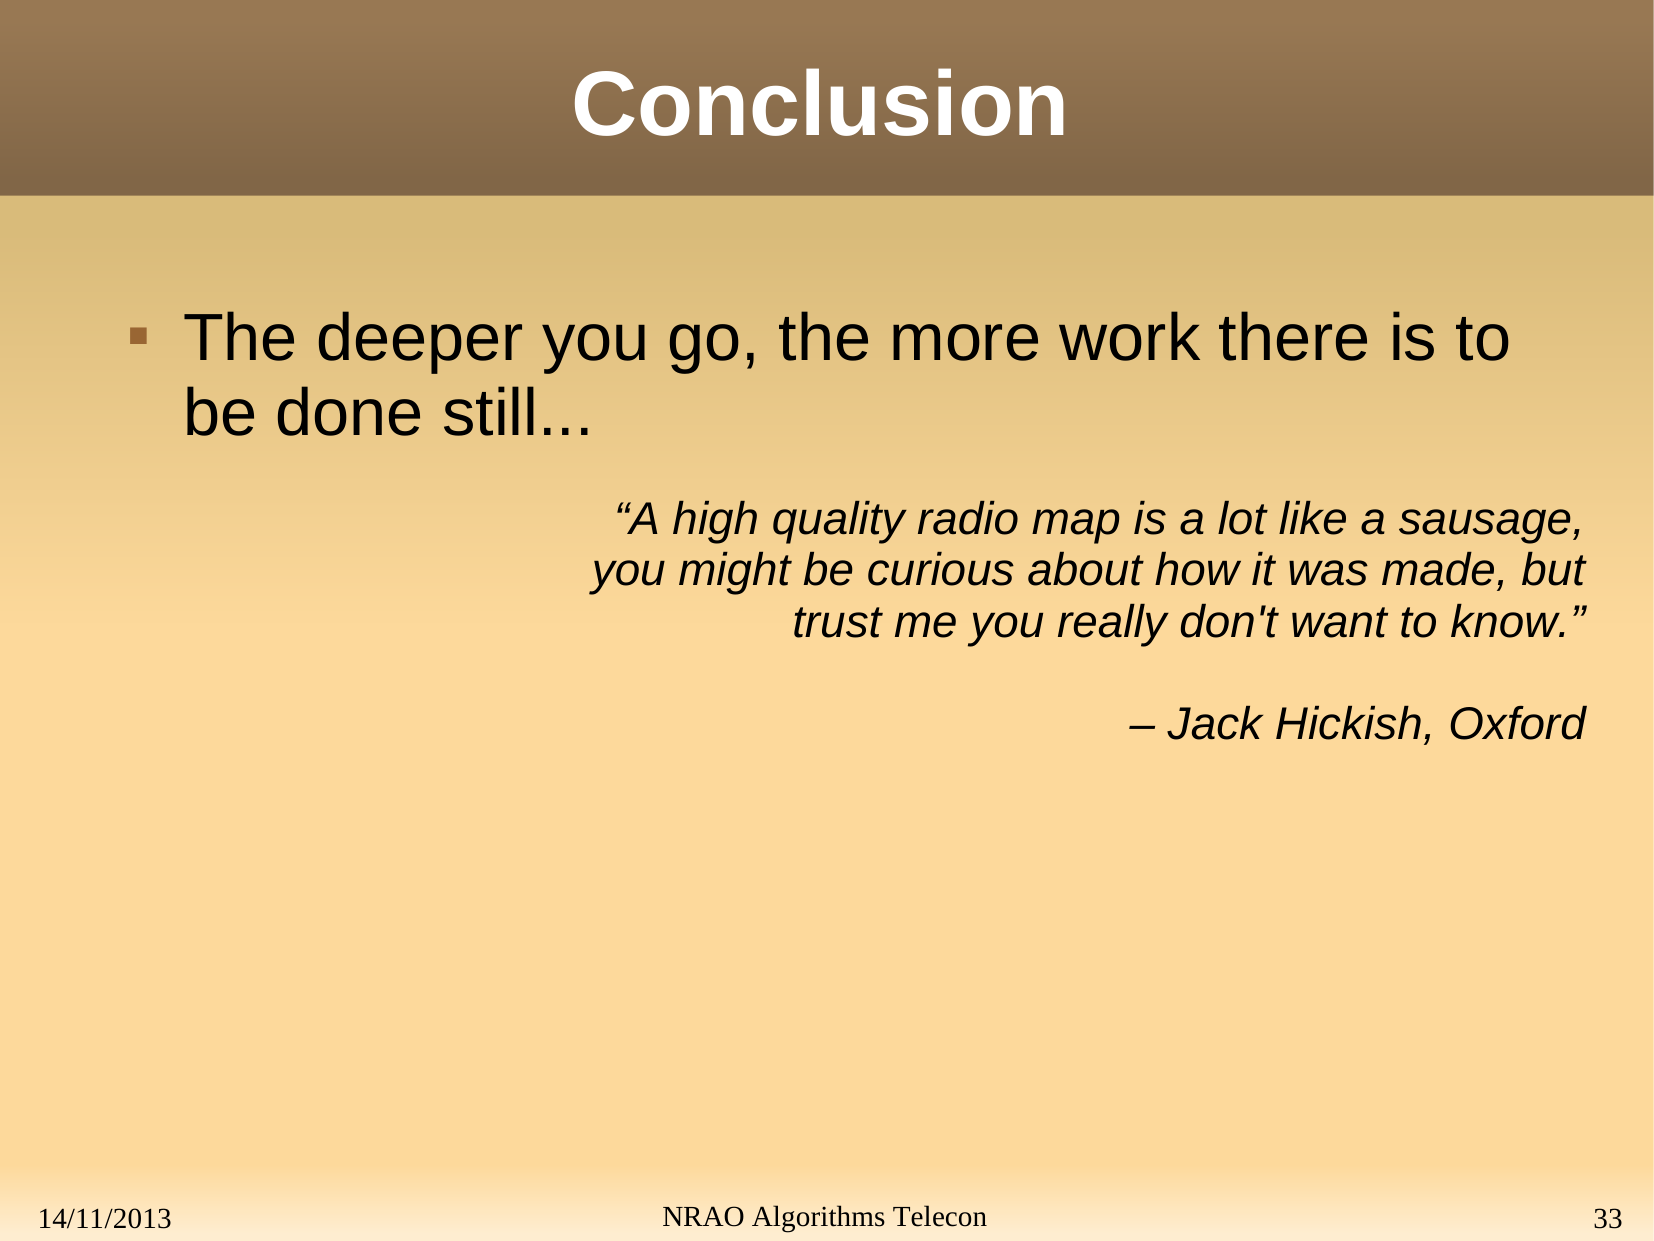

# Conclusion
The deeper you go, the more work there is to be done still...
“A high quality radio map is a lot like a sausage, you might be curious about how it was made, but trust me you really don't want to know.”
					– Jack Hickish, Oxford
NRAO Algorithms Telecon
14/11/2013
33